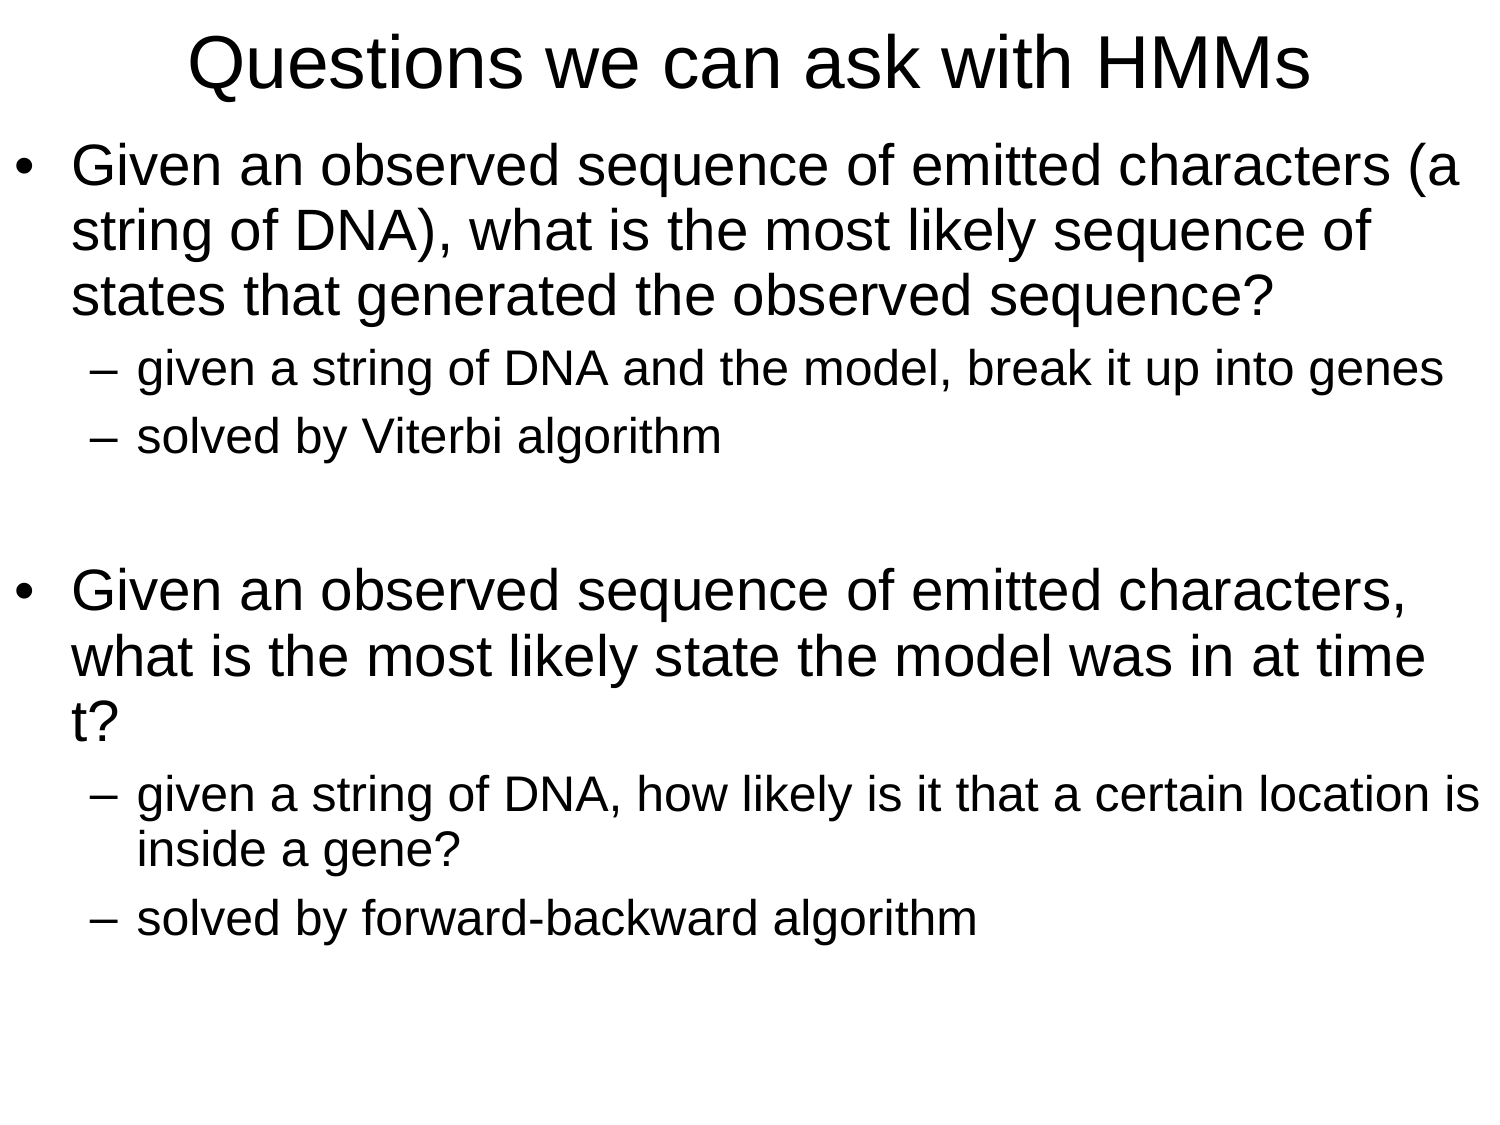

# Questions we can ask with HMMs
Given an observed sequence of emitted characters (a string of DNA), what is the most likely sequence of states that generated the observed sequence?
given a string of DNA and the model, break it up into genes
solved by Viterbi algorithm
Given an observed sequence of emitted characters, what is the most likely state the model was in at time t?
given a string of DNA, how likely is it that a certain location is inside a gene?
solved by forward-backward algorithm